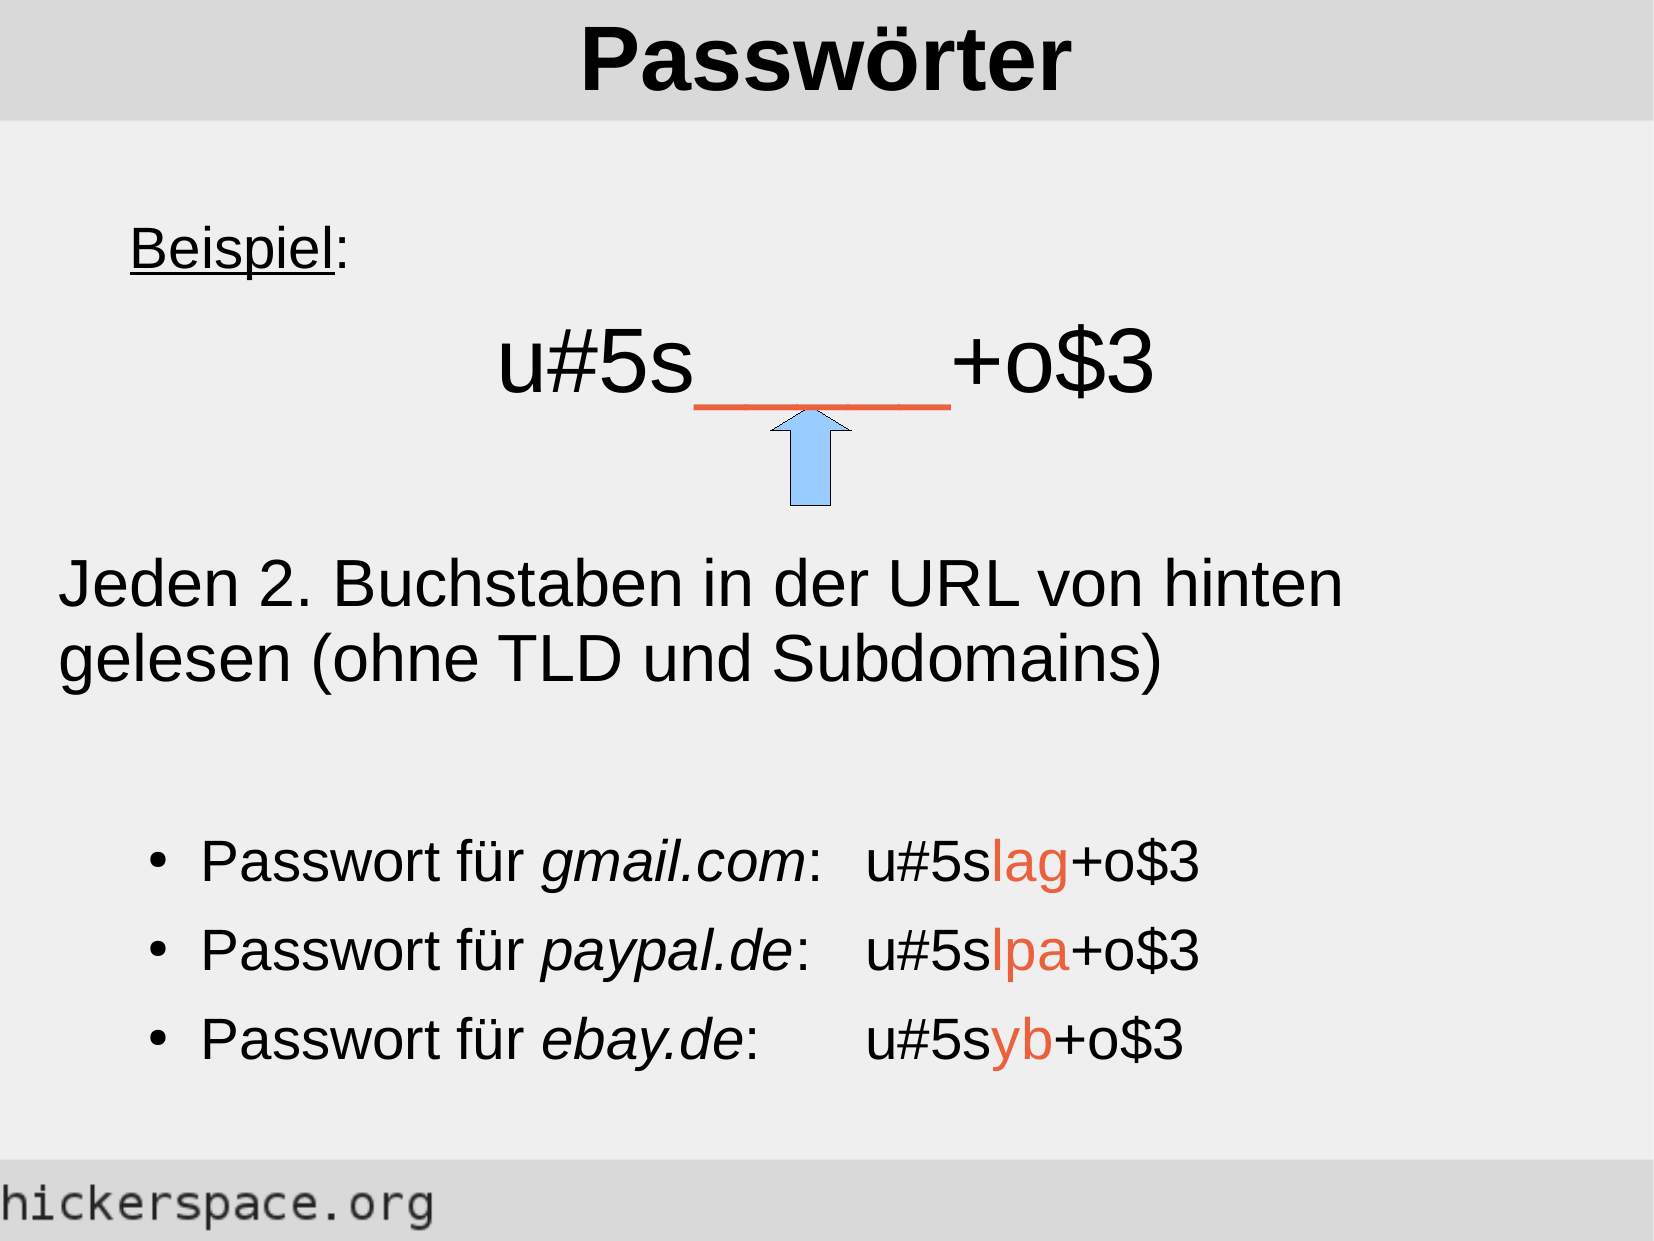

# Passwörter
Beispiel:
u#5s_____+o$3
Jeden 2. Buchstaben in der URL von hinten gelesen (ohne TLD und Subdomains)
Passwort für gmail.com:	u#5slag+o$3
Passwort für paypal.de: 	u#5slpa+o$3
Passwort für ebay.de: 		u#5syb+o$3